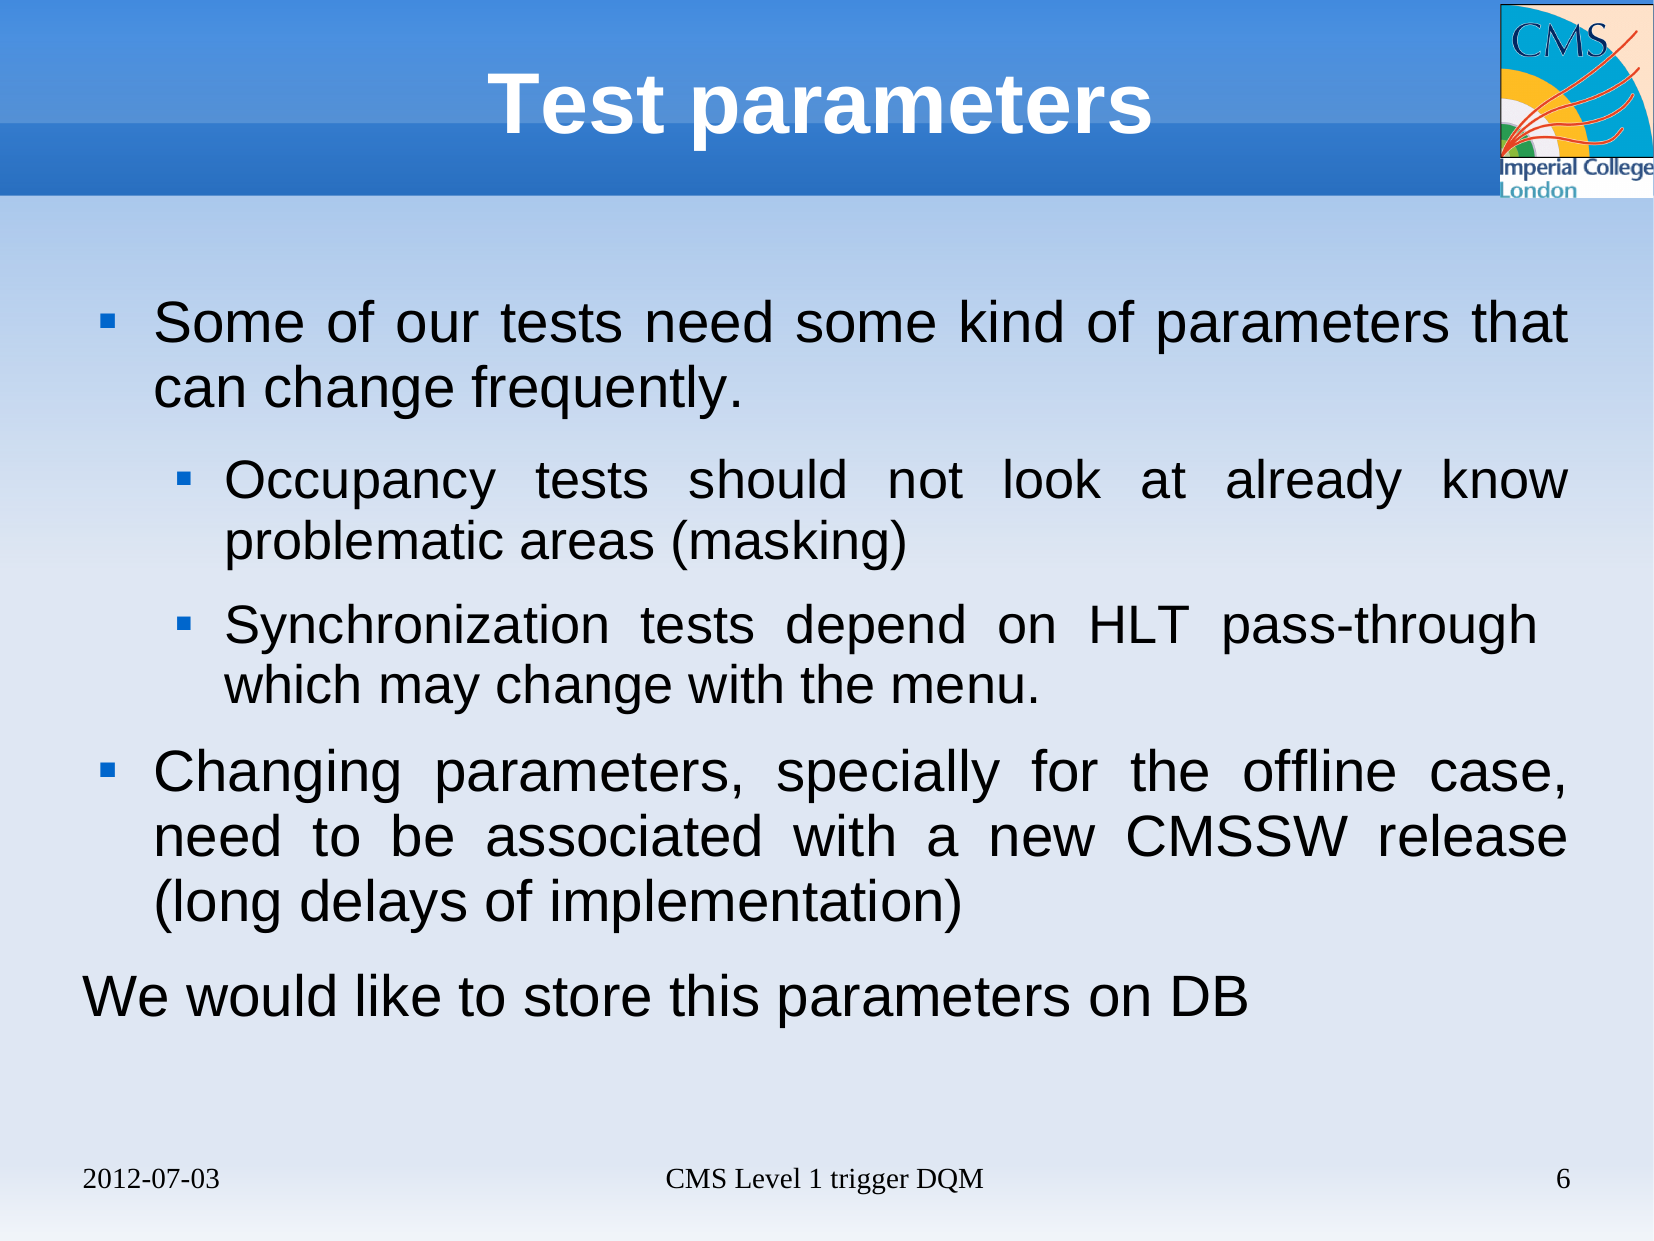

# Test parameters
Some of our tests need some kind of parameters that can change frequently.
Occupancy tests should not look at already know problematic areas (masking)
Synchronization tests depend on HLT pass-through which may change with the menu.
Changing parameters, specially for the offline case, need to be associated with a new CMSSW release (long delays of implementation)
We would like to store this parameters on DB
2012-07-03
CMS Level 1 trigger DQM
6